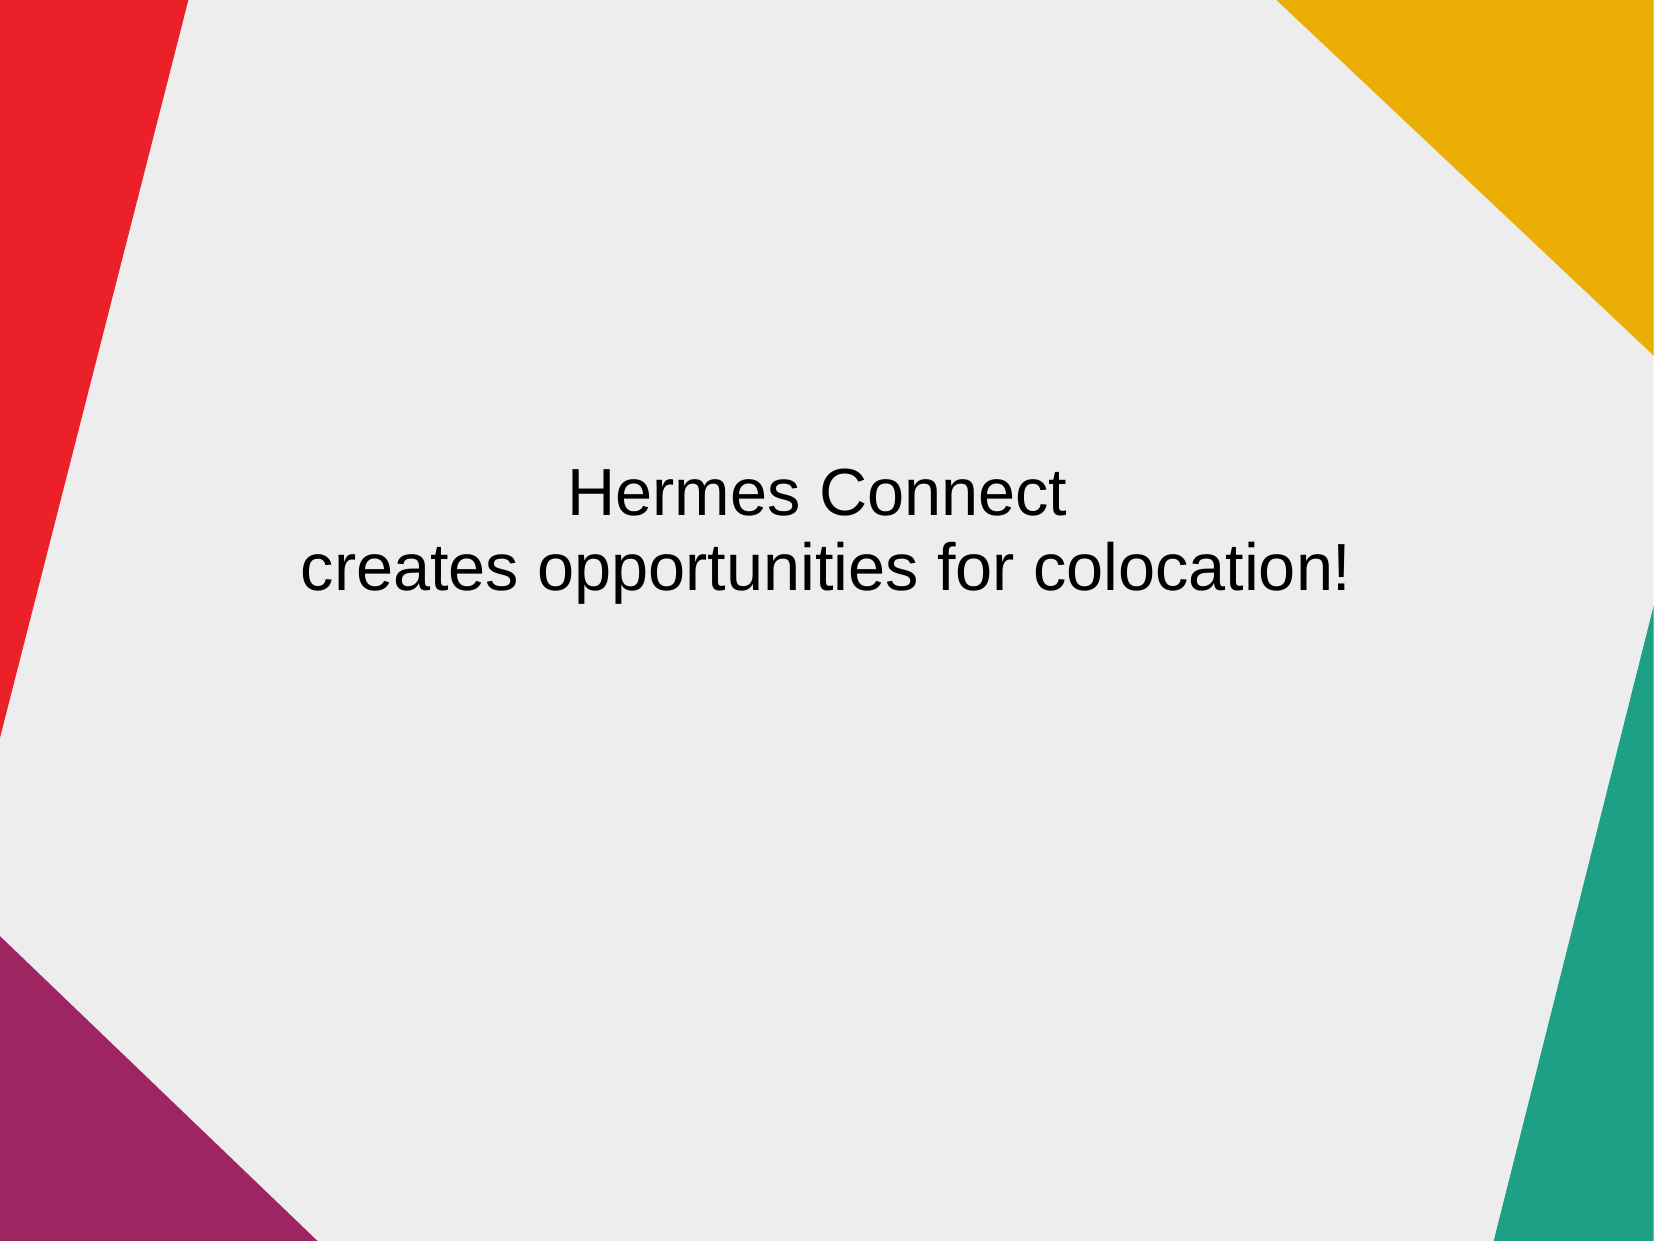

# Hermes Connect
creates opportunities for colocation!